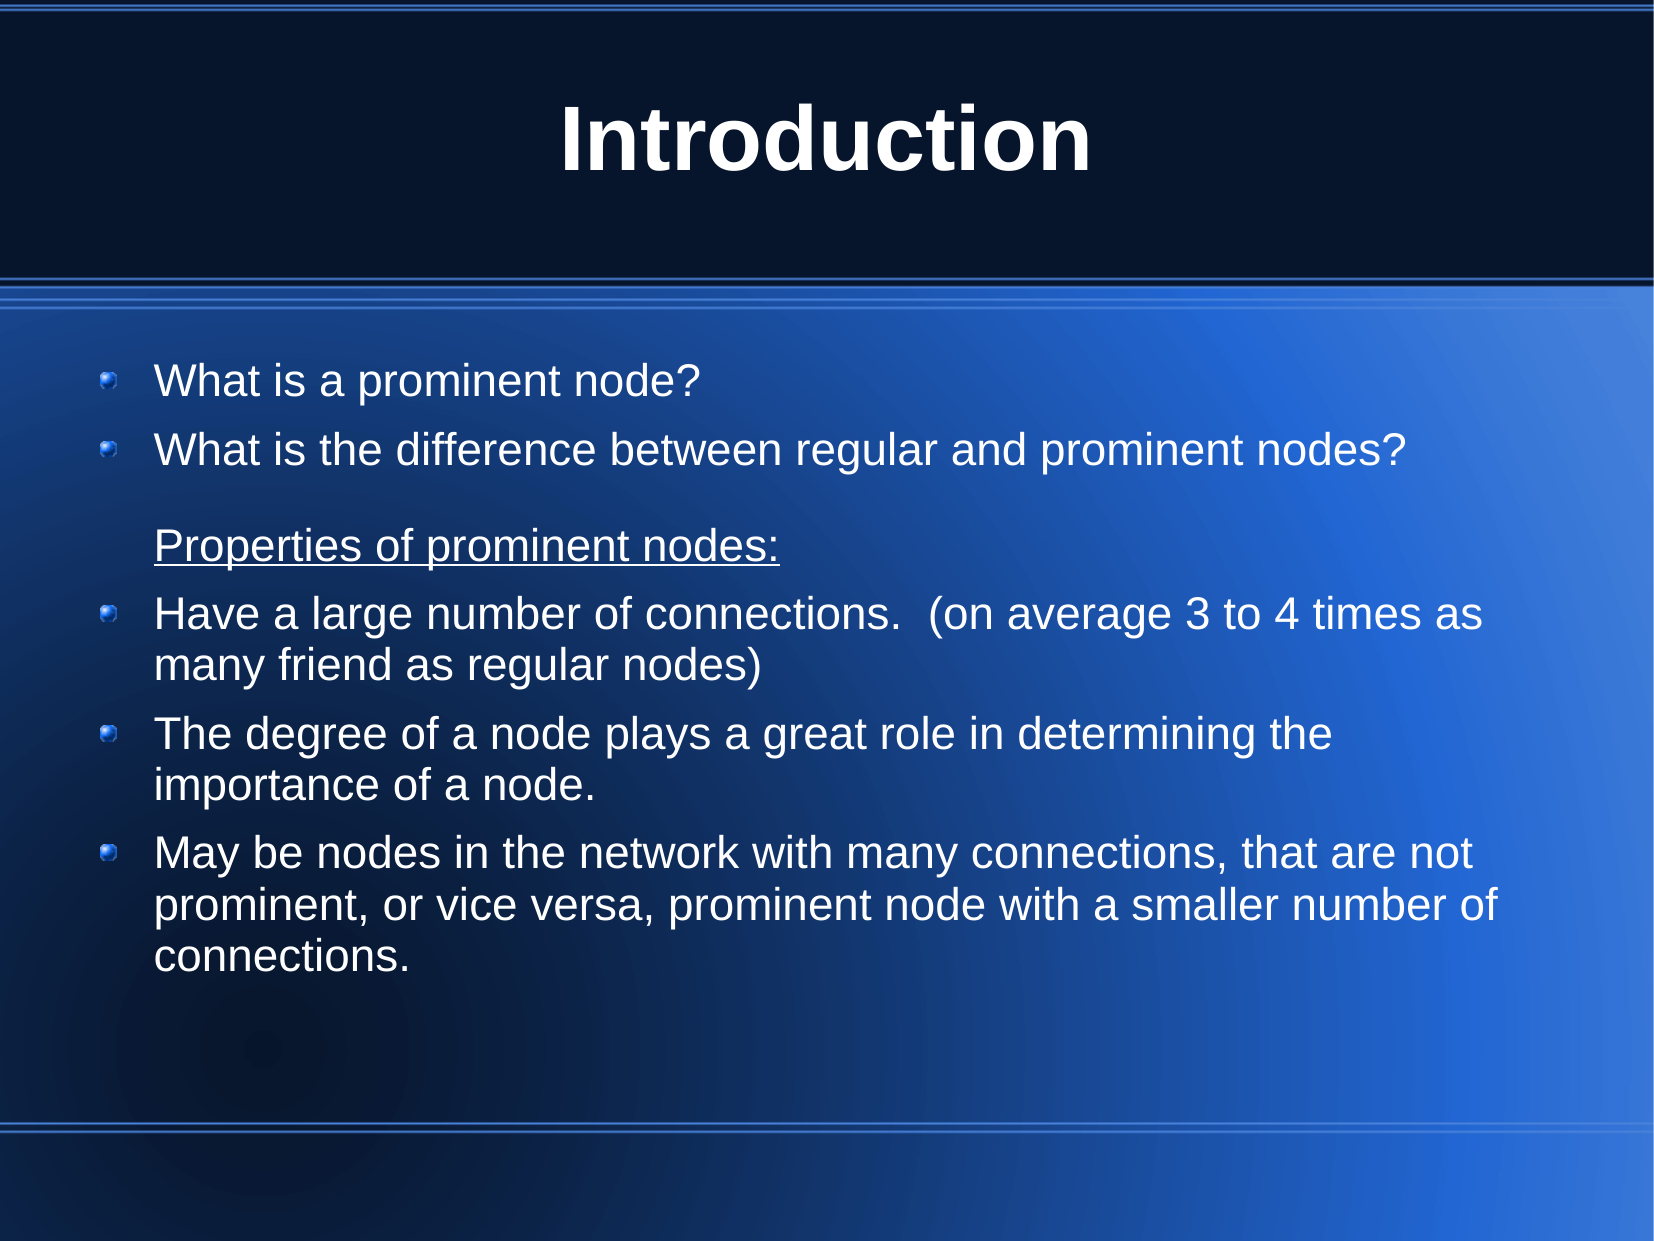

# Introduction
What is a prominent node?
What is the difference between regular and prominent nodes?
Properties of prominent nodes:
Have a large number of connections. (on average 3 to 4 times as many friend as regular nodes)
The degree of a node plays a great role in determining the importance of a node.
May be nodes in the network with many connections, that are not prominent, or vice versa, prominent node with a smaller number of connections.